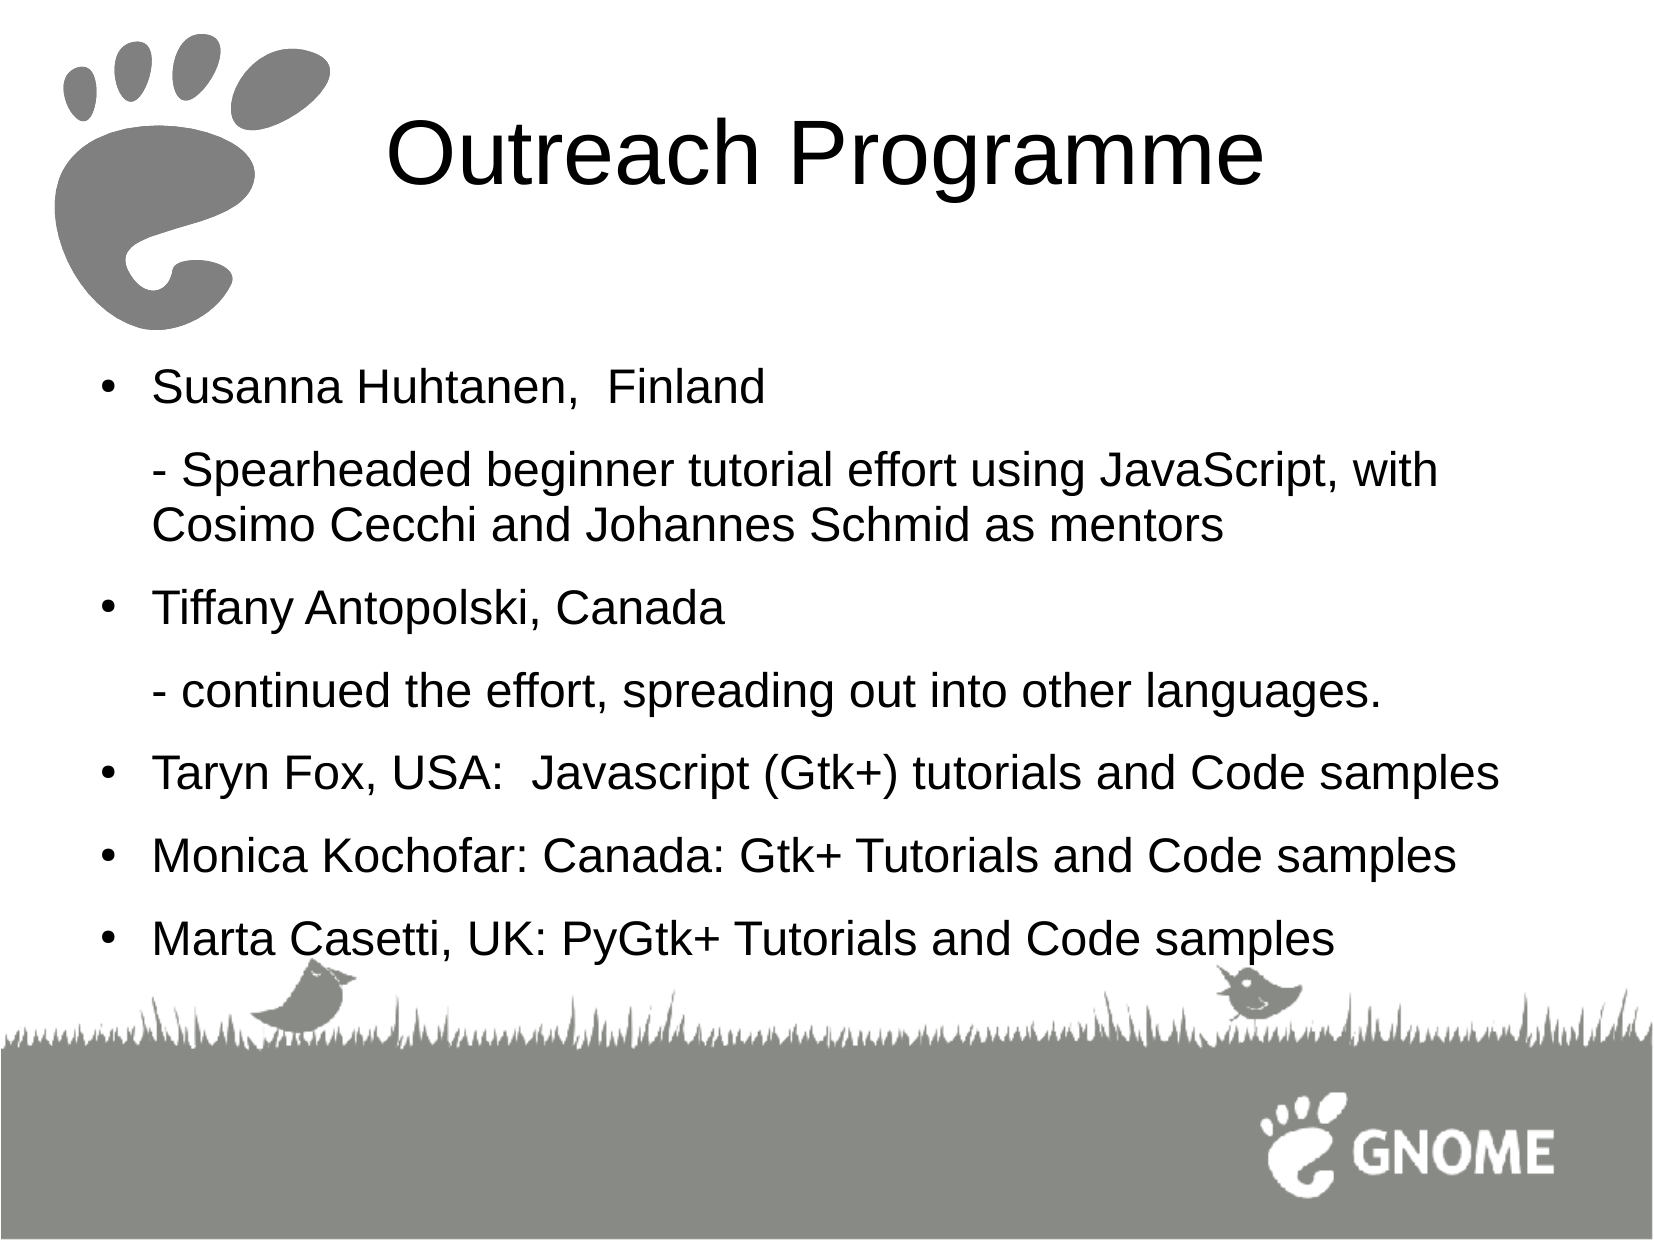

# Outreach Programme
Susanna Huhtanen, Finland
- Spearheaded beginner tutorial effort using JavaScript, with Cosimo Cecchi and Johannes Schmid as mentors
Tiffany Antopolski, Canada
- continued the effort, spreading out into other languages.
Taryn Fox, USA: Javascript (Gtk+) tutorials and Code samples
Monica Kochofar: Canada: Gtk+ Tutorials and Code samples
Marta Casetti, UK: PyGtk+ Tutorials and Code samples